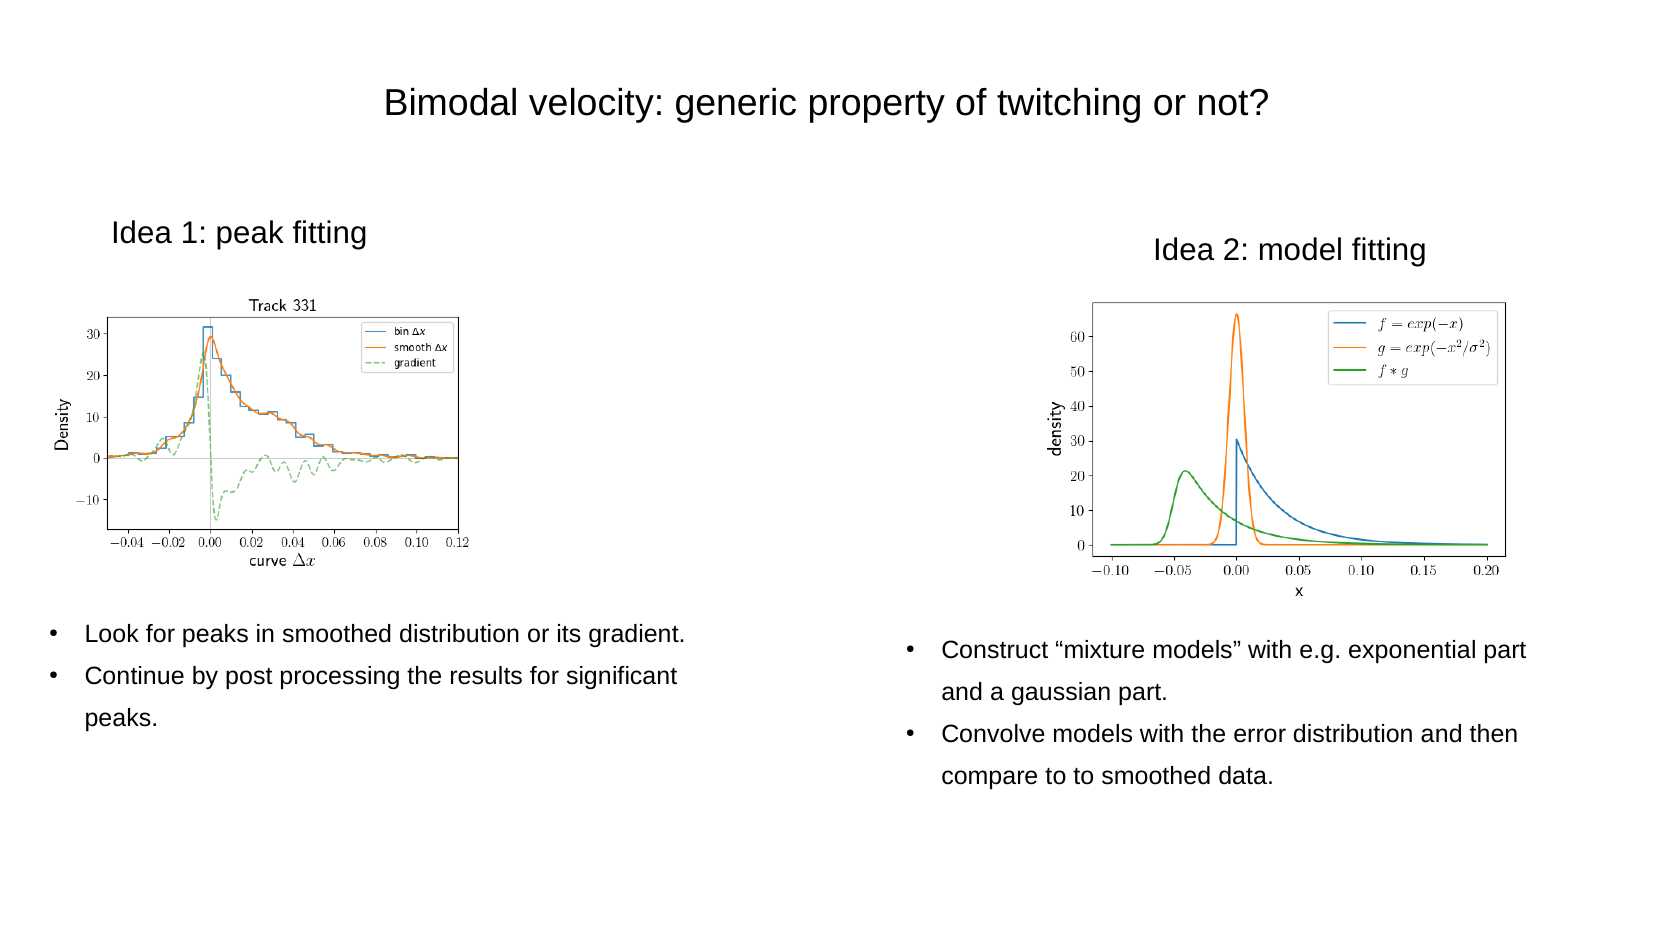

# Bimodal velocity: generic property of twitching or not?
Idea 1: peak fitting
Idea 2: model fitting
Look for peaks in smoothed distribution or its gradient.
Continue by post processing the results for significant peaks.
Construct “mixture models” with e.g. exponential part and a gaussian part.
Convolve models with the error distribution and then compare to to smoothed data.